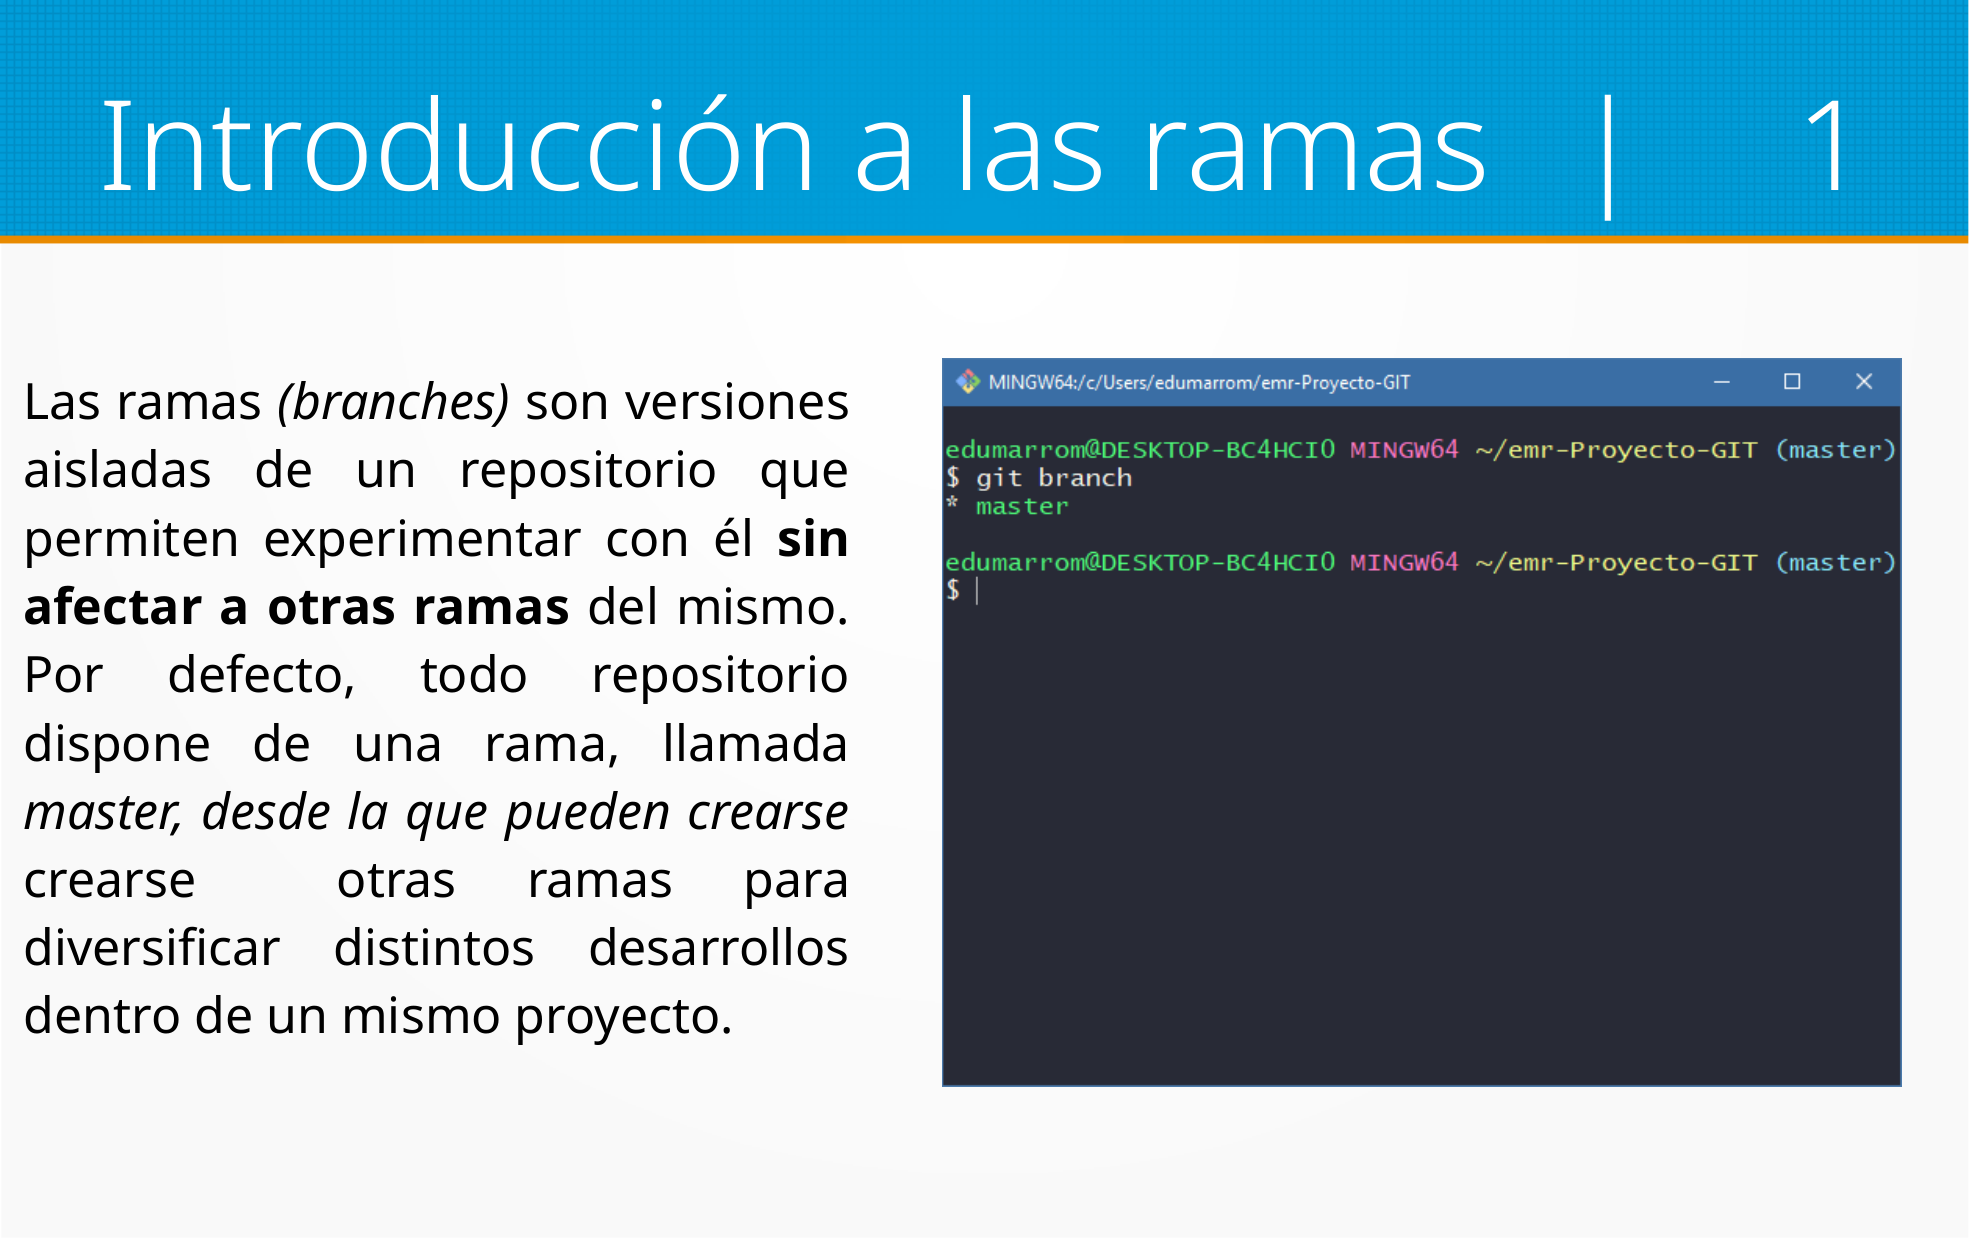

# Introducción a las ramas		|			1
Las ramas (branches) son versiones aisladas de un repositorio que permiten experimentar con él sin afectar a otras ramas del mismo. Por defecto, todo repositorio dispone de una rama, llamada master, desde la que pueden crearse crearse otras ramas para diversificar distintos desarrollos dentro de un mismo proyecto.